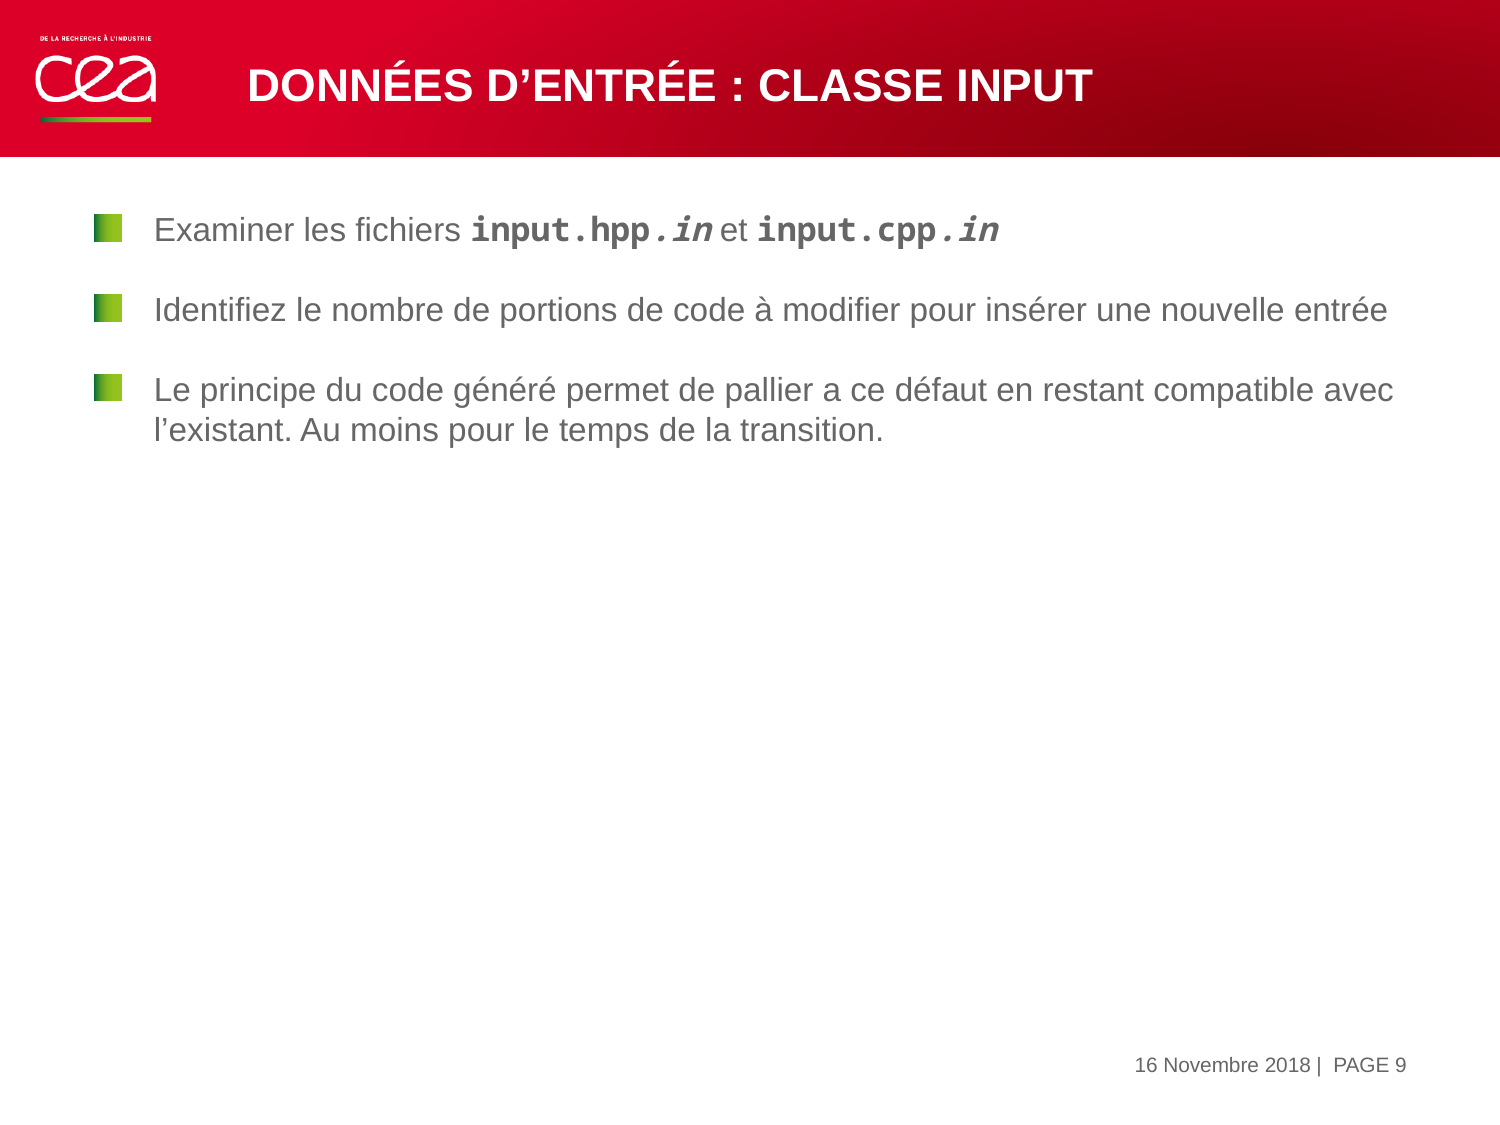

# Données d’entrée : classe input
Examiner les fichiers input.hpp.in et input.cpp.in
Identifiez le nombre de portions de code à modifier pour insérer une nouvelle entrée
Le principe du code généré permet de pallier a ce défaut en restant compatible avec l’existant. Au moins pour le temps de la transition.
| PAGE
16 Novembre 2018